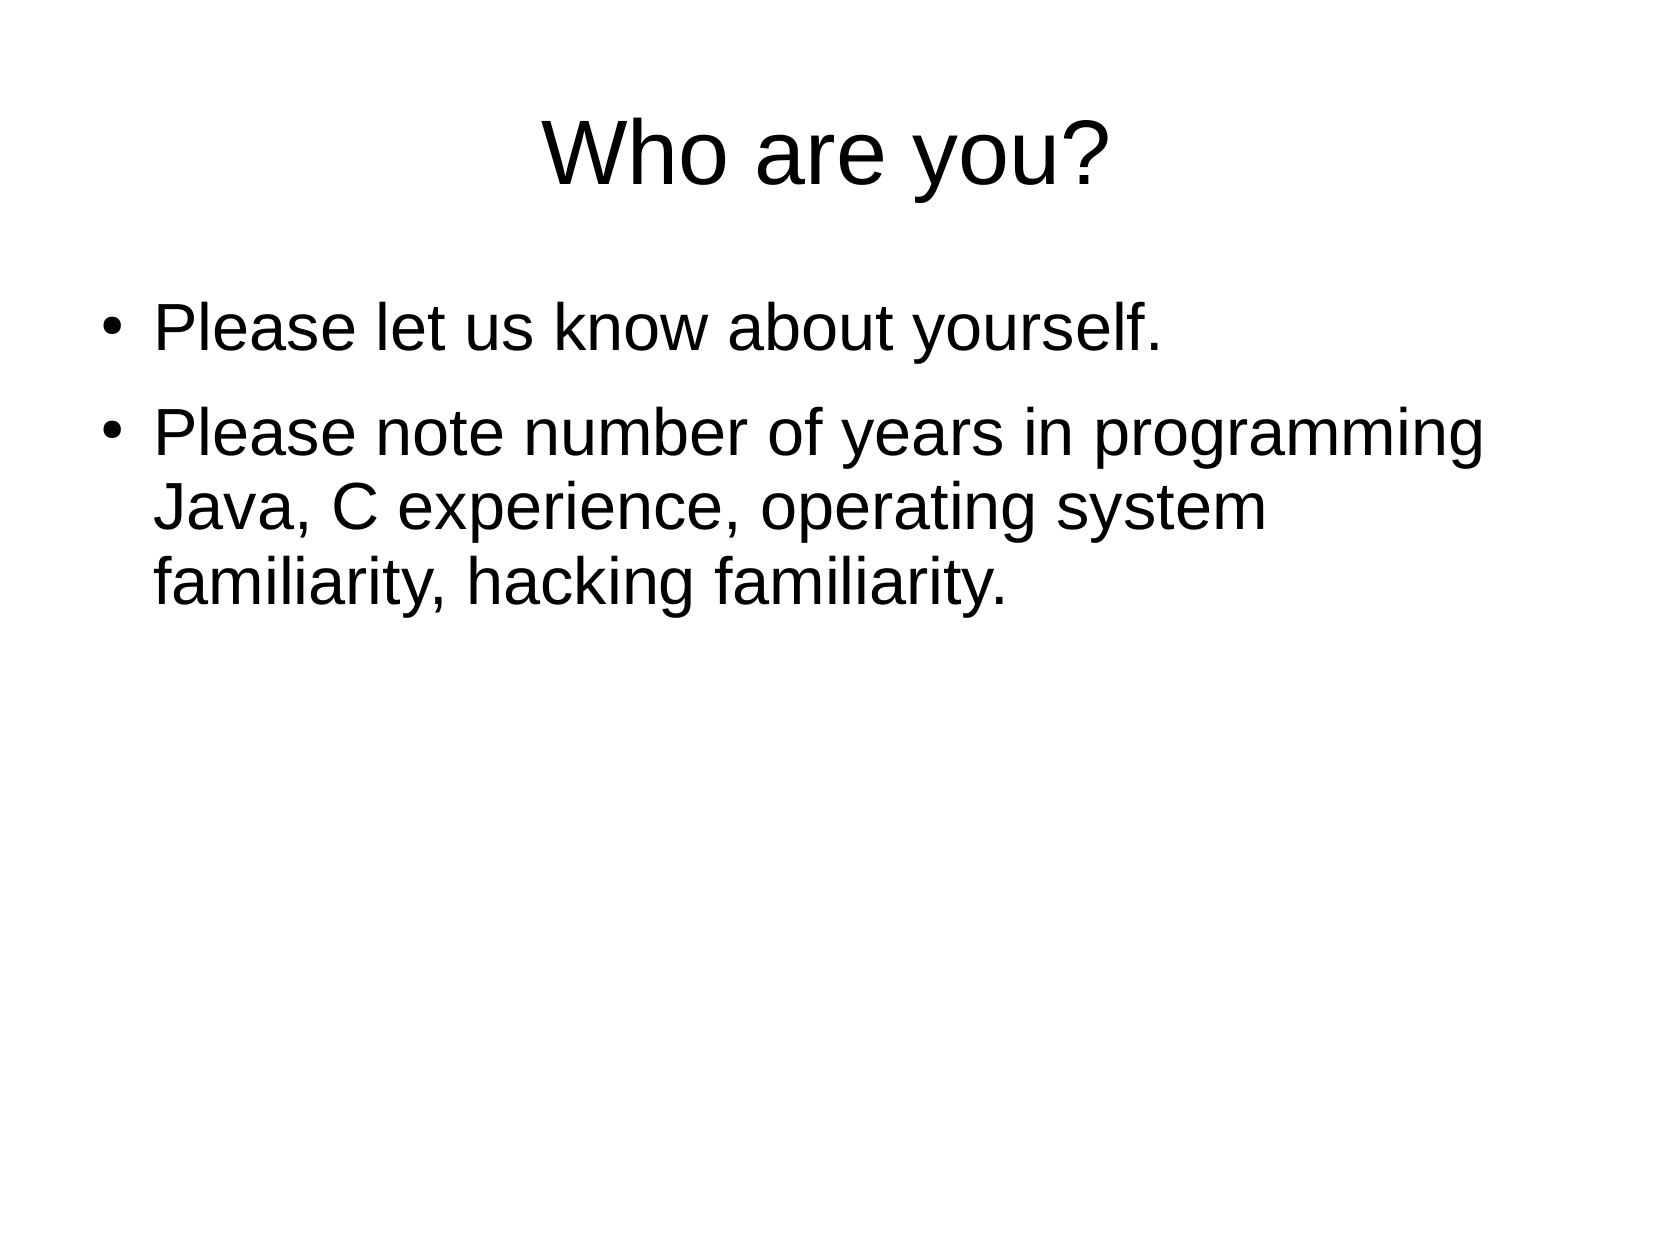

# Who are you?
Please let us know about yourself.
Please note number of years in programming Java, C experience, operating system familiarity, hacking familiarity.